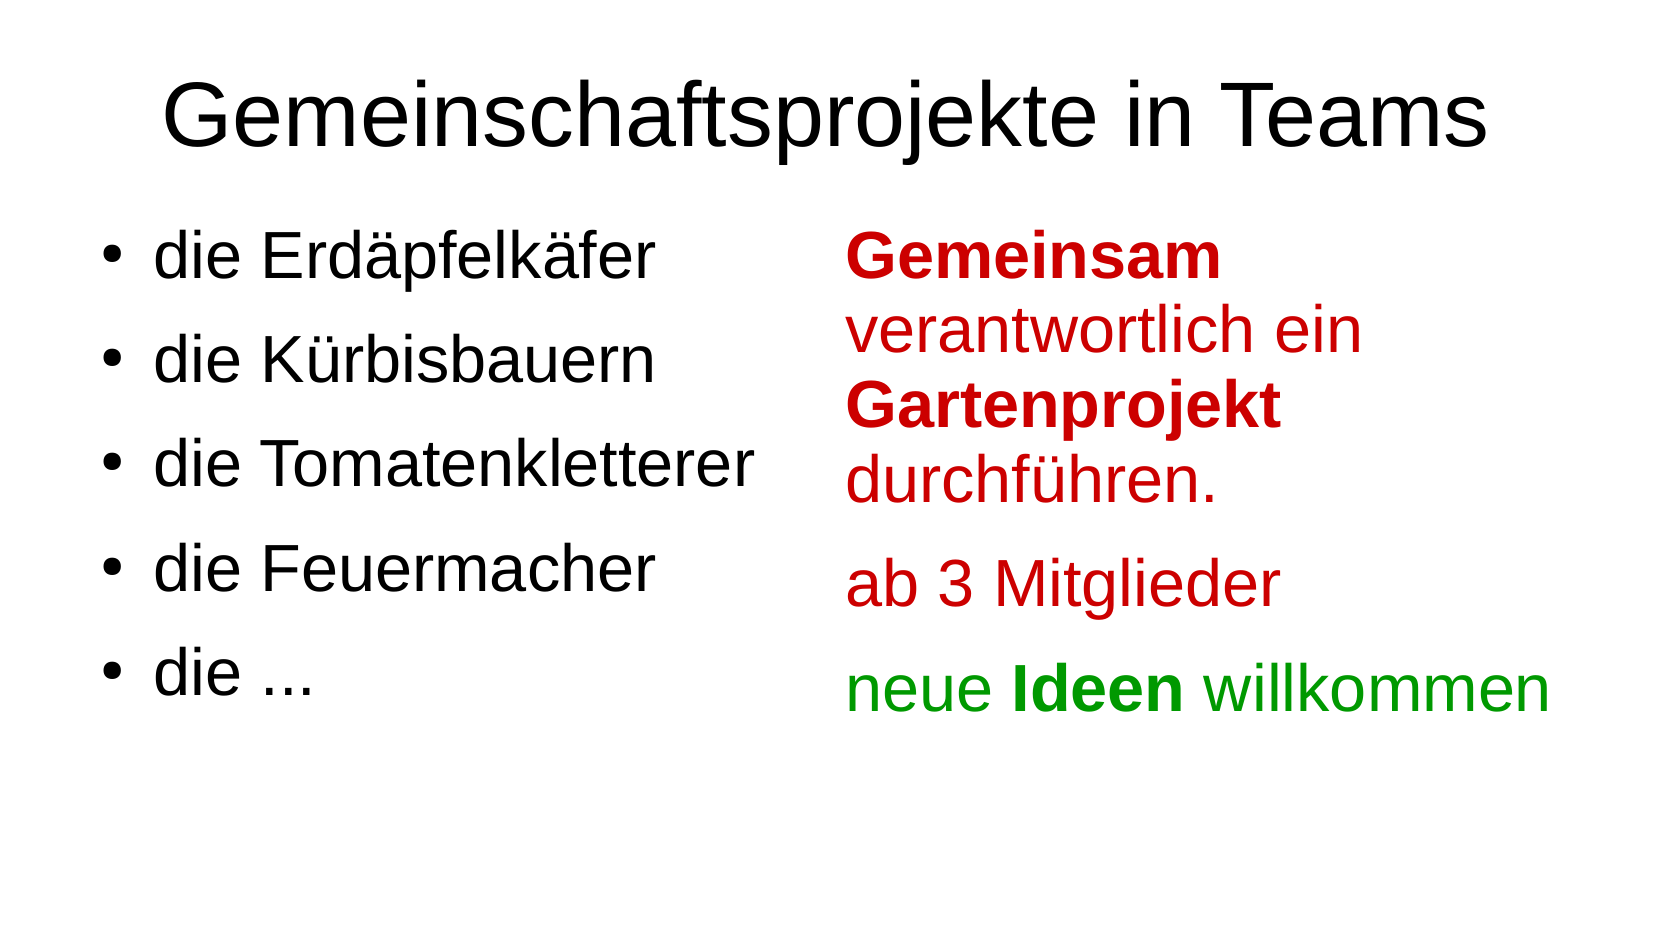

# Gemeinschaftsprojekte in Teams
die Erdäpfelkäfer
die Kürbisbauern
die Tomatenkletterer
die Feuermacher
die ...
Gemeinsam verantwortlich ein Gartenprojekt durchführen.
ab 3 Mitglieder
neue Ideen willkommen